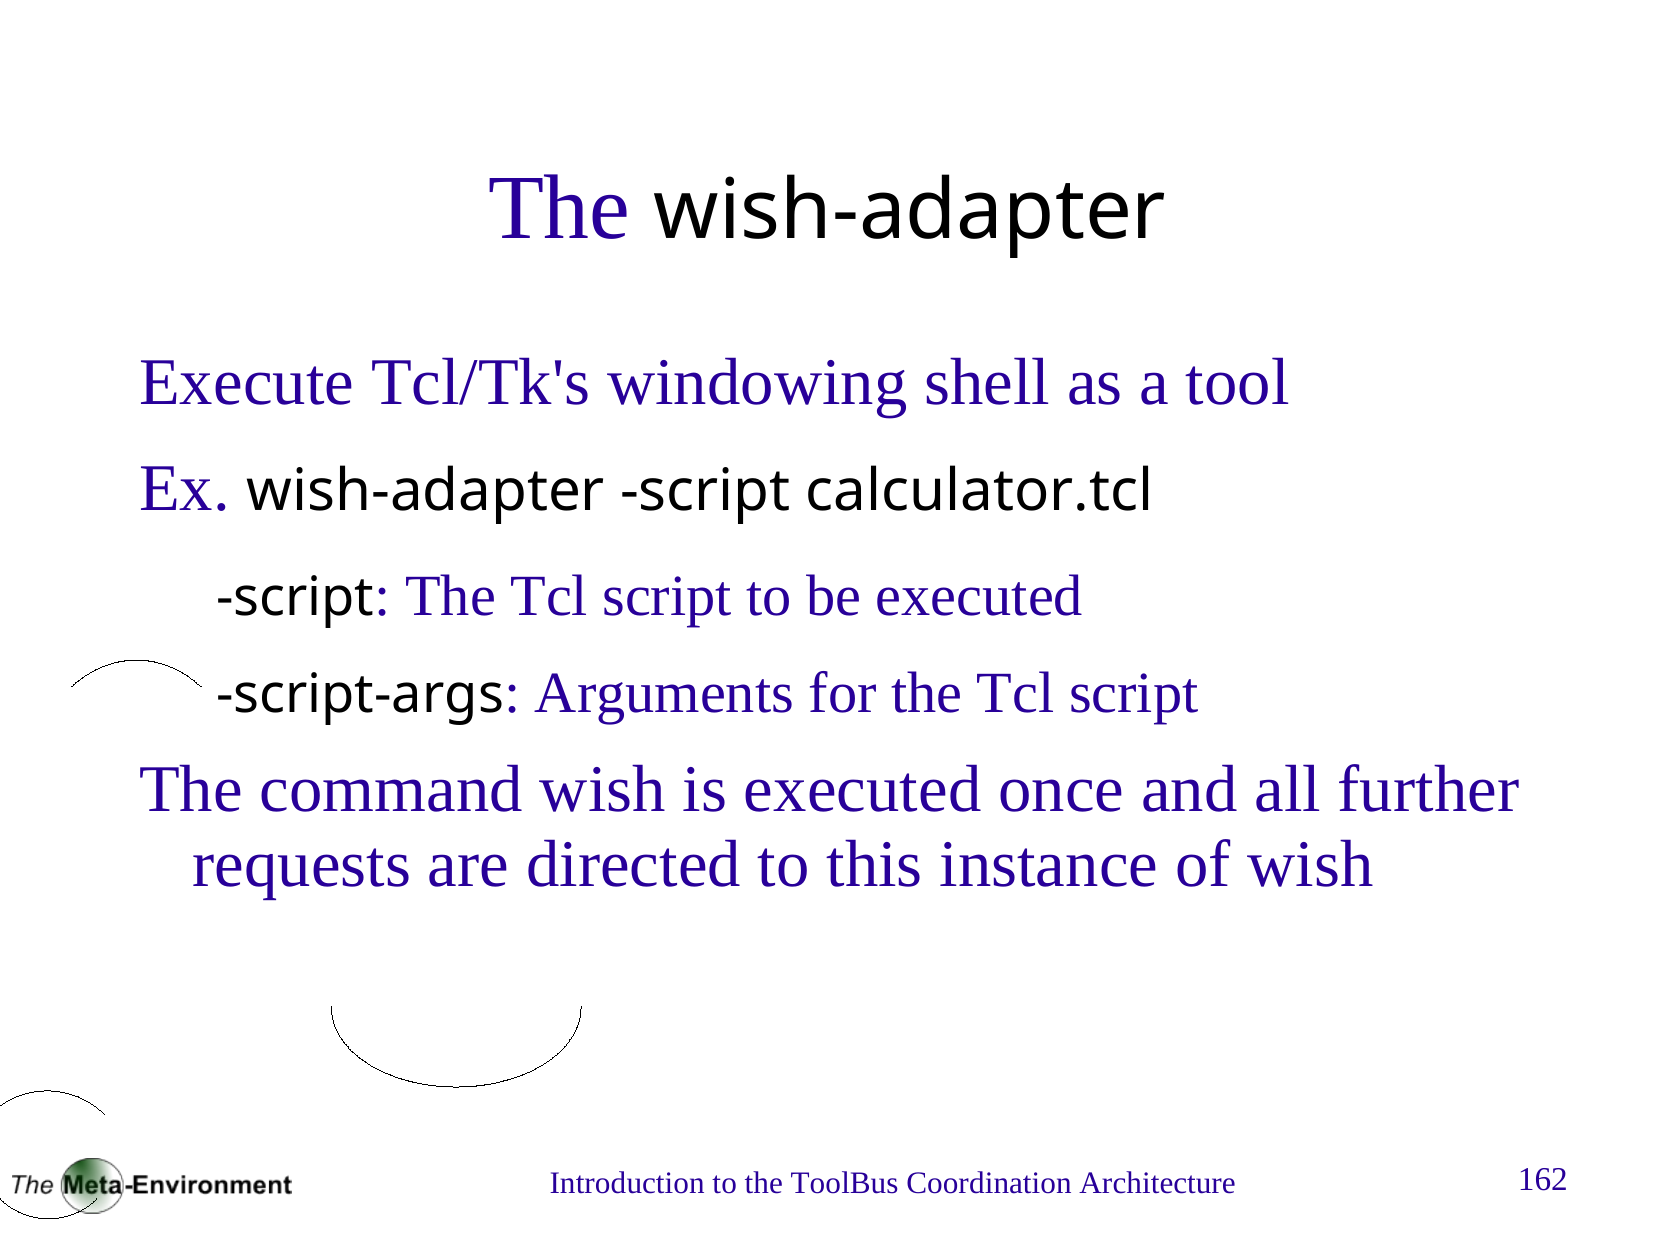

# The wish-adapter
Execute Tcl/Tk's windowing shell as a tool
Ex. wish-adapter -script calculator.tcl
-script: The Tcl script to be executed
-script-args: Arguments for the Tcl script
The command wish is executed once and all further requests are directed to this instance of wish